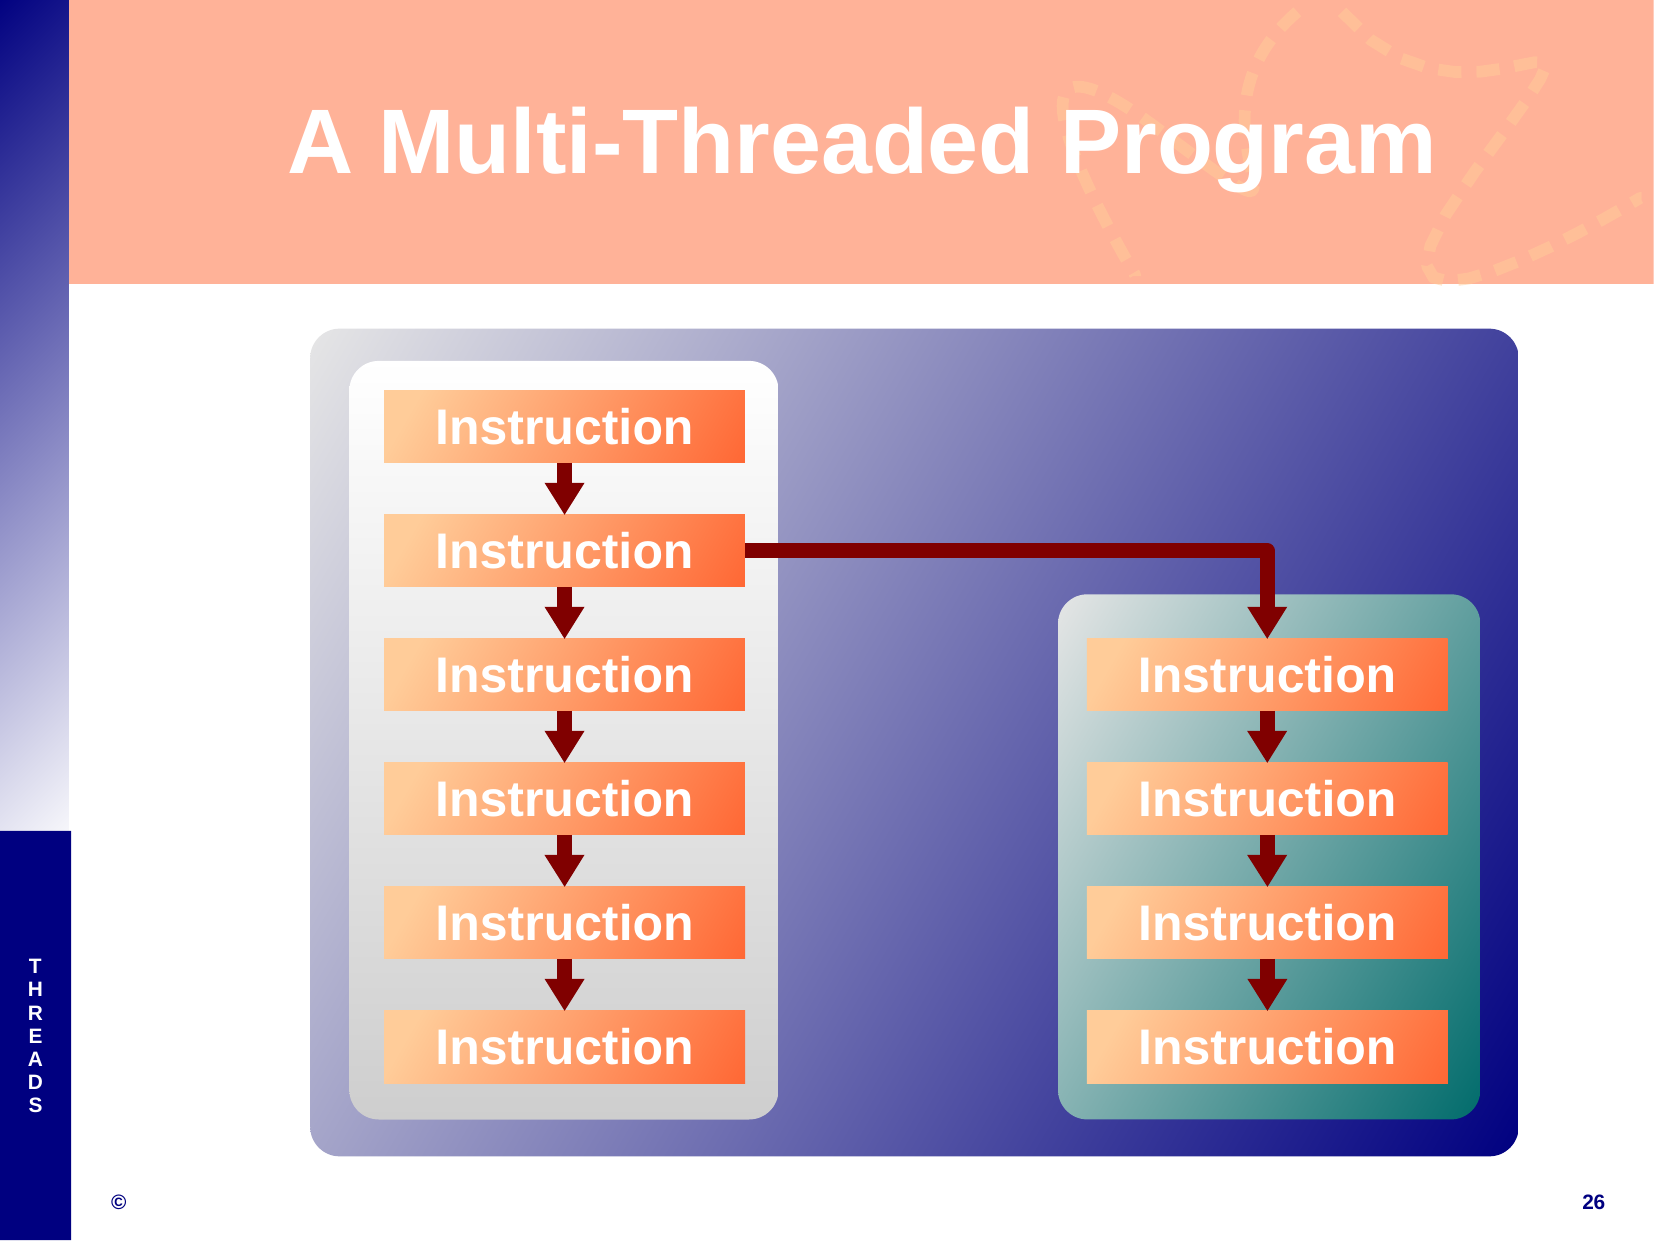

# A Multi-Threaded Program
Instruction
Instruction
Instruction
Instruction
Instruction
Instruction
T
H
R
E
A
D
S
Instruction
Instruction
Instruction
Instruction